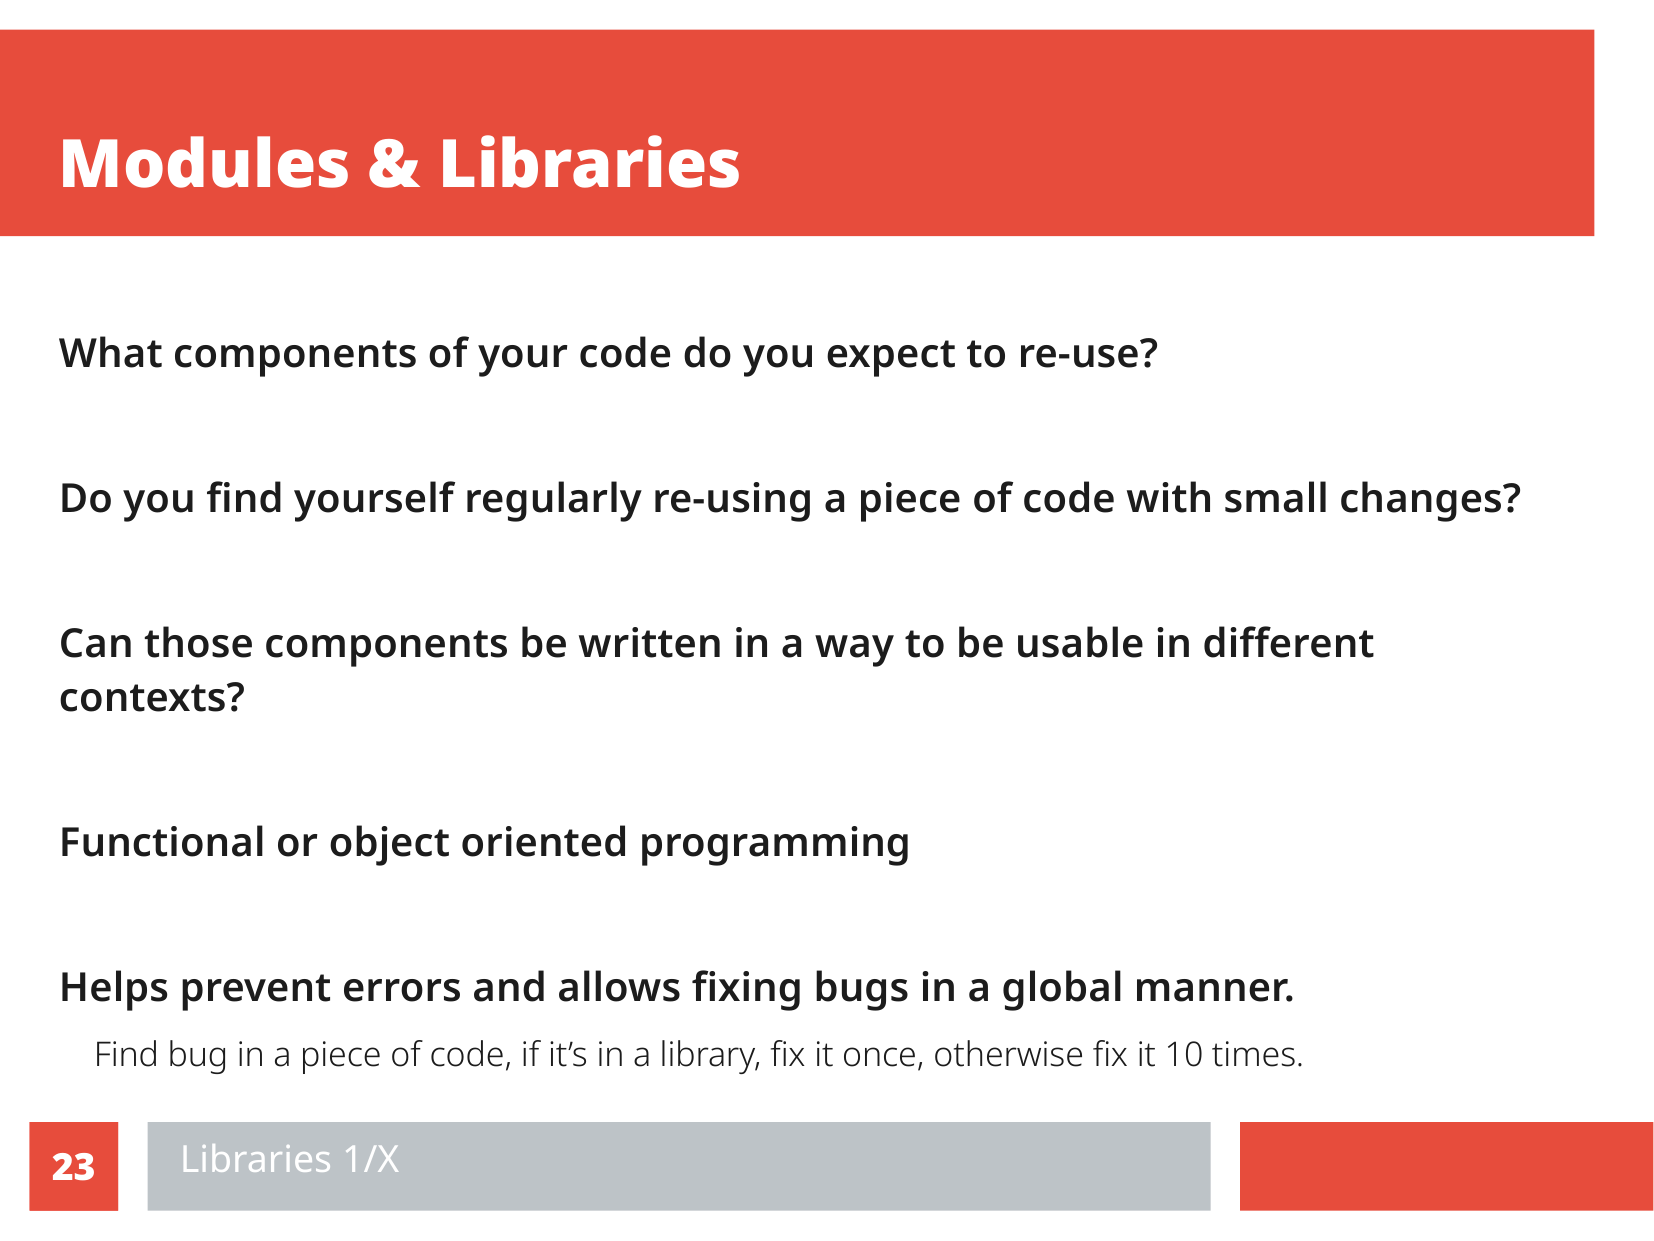

# Modules & Libraries
What components of your code do you expect to re-use?
Do you find yourself regularly re-using a piece of code with small changes?
Can those components be written in a way to be usable in different contexts?
Functional or object oriented programming
Helps prevent errors and allows fixing bugs in a global manner.
Find bug in a piece of code, if it’s in a library, fix it once, otherwise fix it 10 times.
23
Libraries 1/X